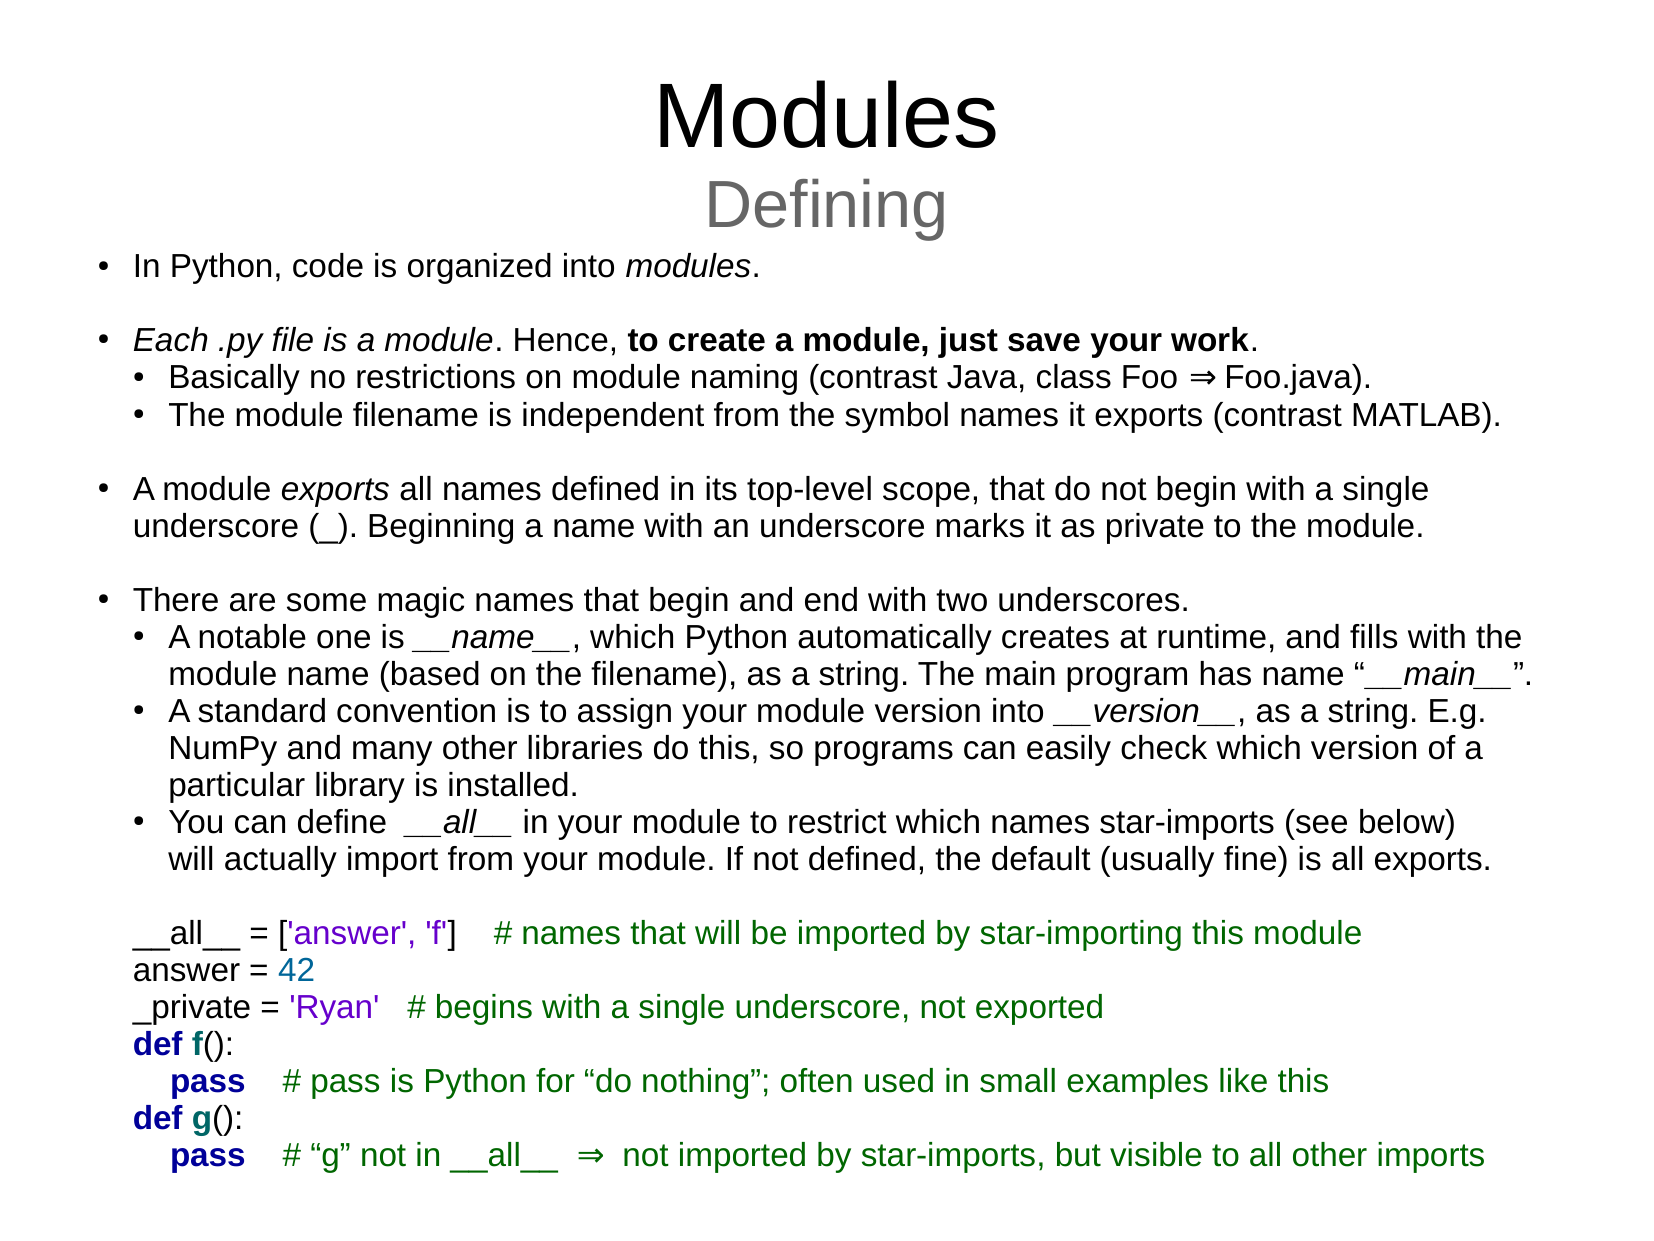

# Modules Defining
In Python, code is organized into modules.
Each .py file is a module. Hence, to create a module, just save your work.
Basically no restrictions on module naming (contrast Java, class Foo ⇒ Foo.java).
The module filename is independent from the symbol names it exports (contrast MATLAB).
A module exports all names defined in its top-level scope, that do not begin with a single underscore (_). Beginning a name with an underscore marks it as private to the module.
There are some magic names that begin and end with two underscores.
A notable one is __name__, which Python automatically creates at runtime, and fills with the module name (based on the filename), as a string. The main program has name “__main__”.
A standard convention is to assign your module version into __version__, as a string. E.g. NumPy and many other libraries do this, so programs can easily check which version of a particular library is installed.
You can define __all__ in your module to restrict which names star-imports (see below)
will actually import from your module. If not defined, the default (usually fine) is all exports.
__all__ = ['answer', 'f'] # names that will be imported by star-importing this module
answer = 42
_private = 'Ryan' # begins with a single underscore, not exported
def f():
 pass # pass is Python for “do nothing”; often used in small examples like this
def g():
 pass # “g” not in __all__ ⇒ not imported by star-imports, but visible to all other imports